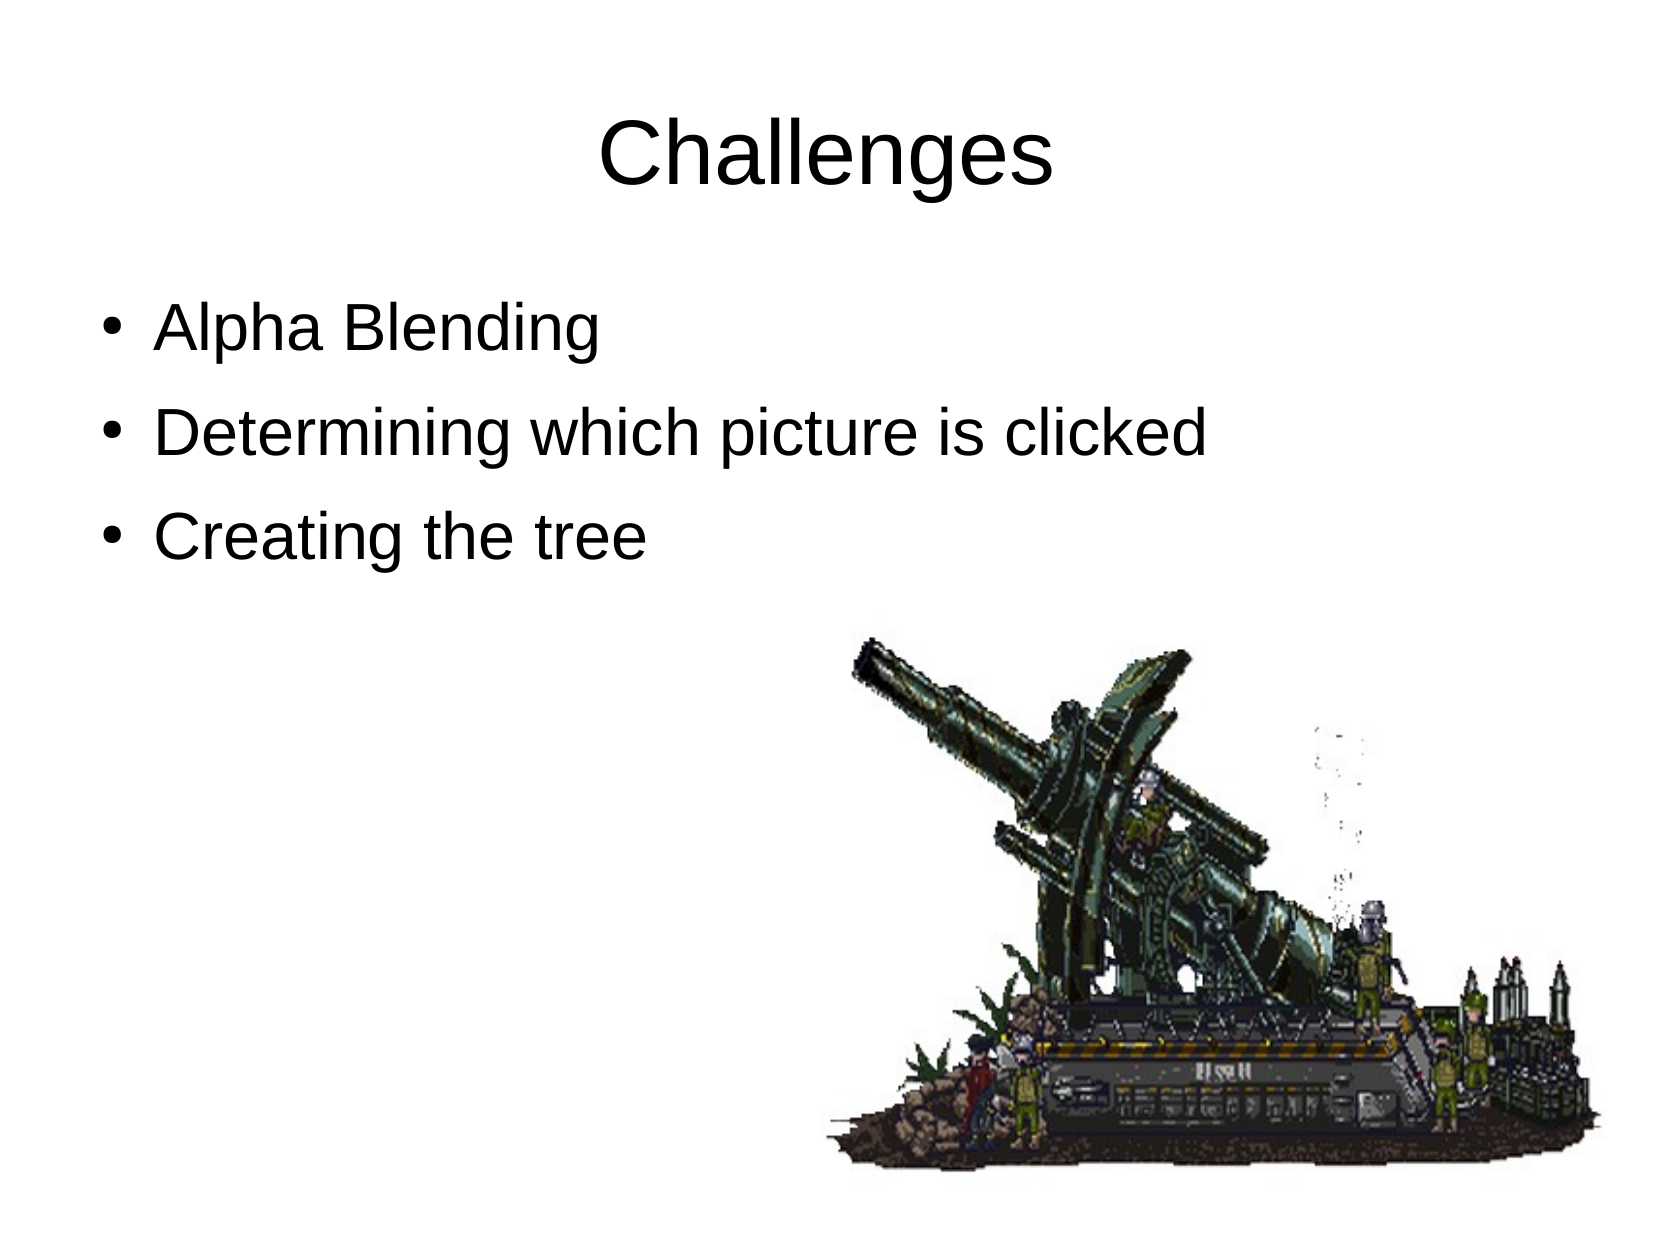

# Challenges
Alpha Blending
Determining which picture is clicked
Creating the tree